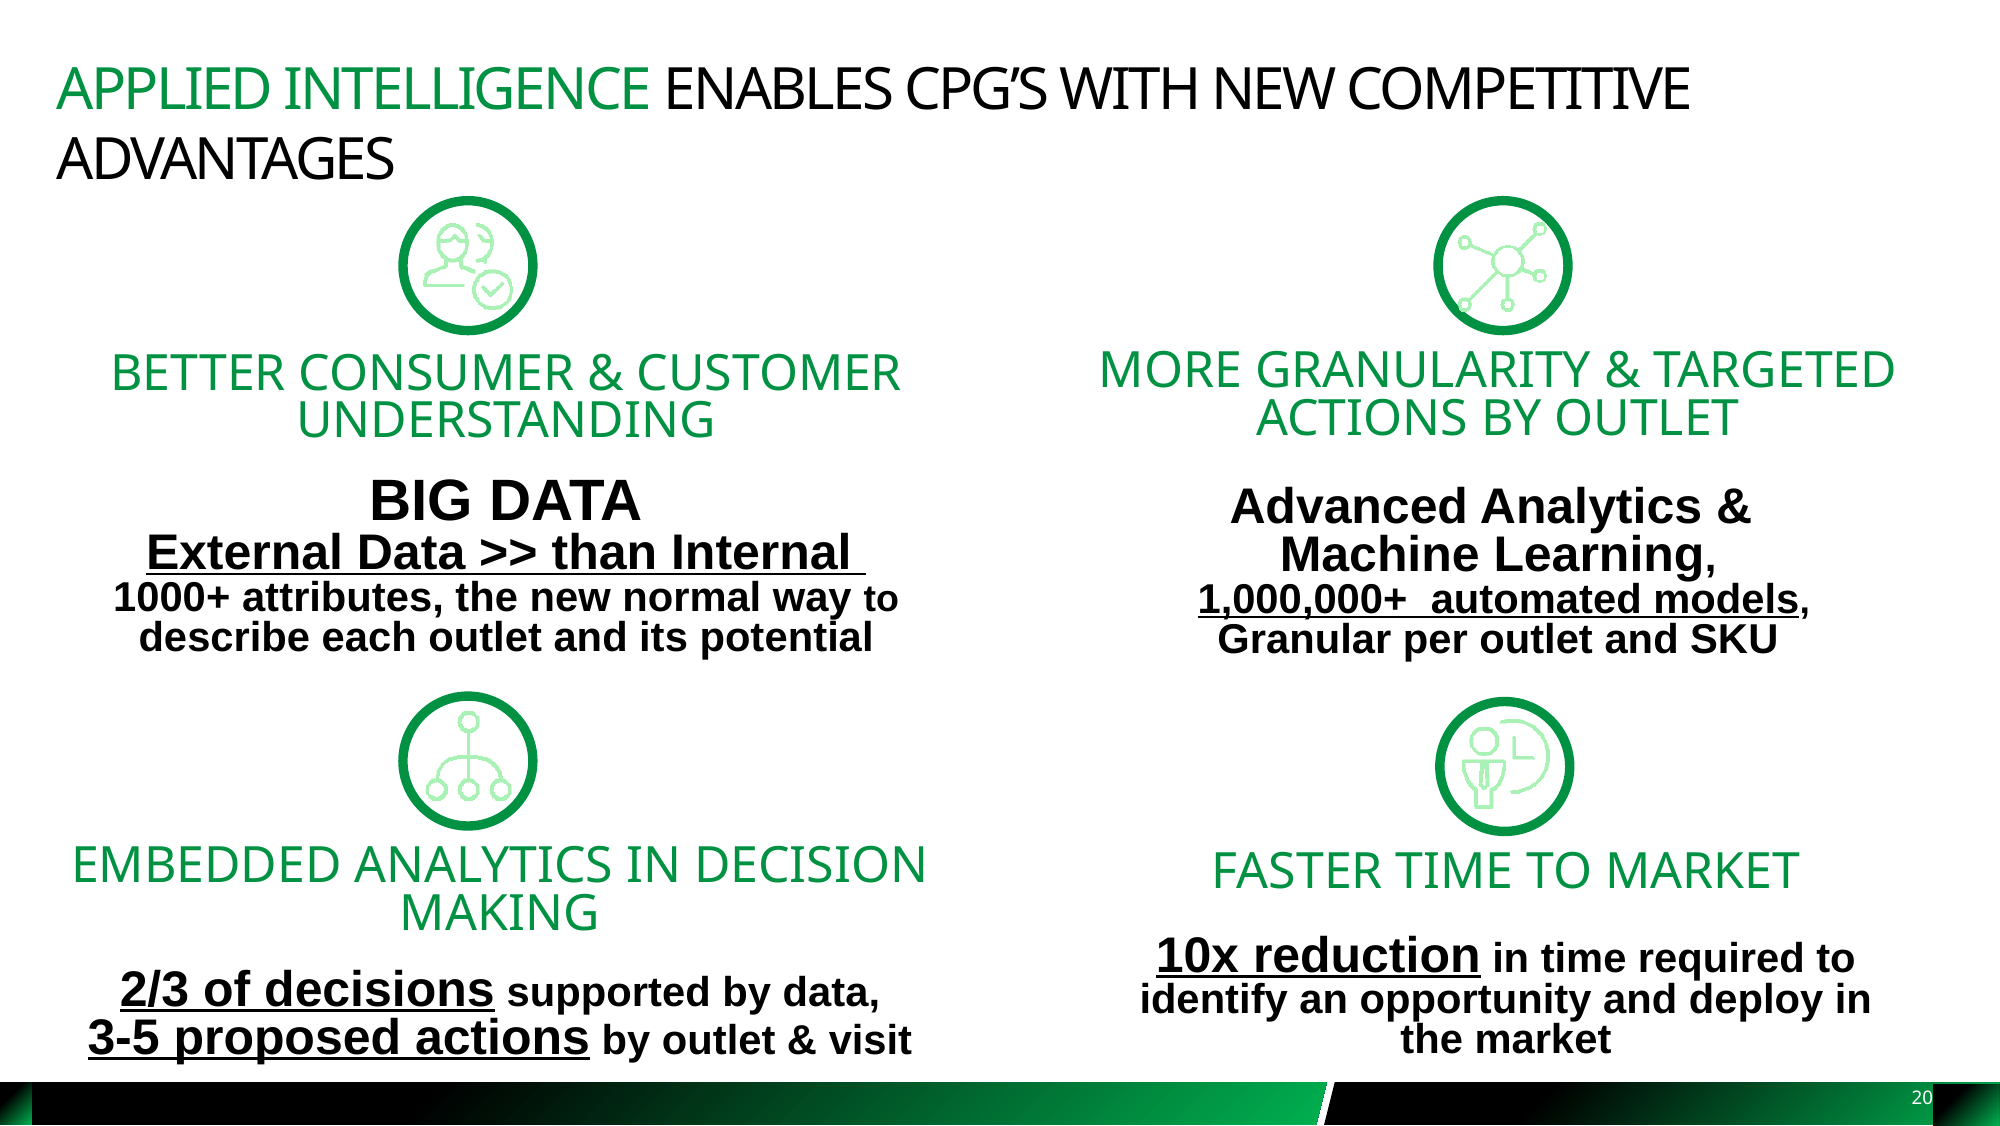

# APPLIED INTELLIGENCE ENABLES cpg’s WITH new COMPETITIVE ADVANTAGES
MORE Granularity & targeted actions BY outlet
Advanced Analytics &
Machine Learning,
 1,000,000+ automated models,
Granular per outlet and SKU
BETTER consumer & Customer understanding
BIG DATA
External Data >> than Internal
1000+ attributes, the new normal way to describe each outlet and its potential
EMBEDDED ANALYTICS IN DECISION MAKING
2/3 of decisions supported by data,
3-5 proposed actions by outlet & visit
FASTER Time to Market
10x reduction in time required to identify an opportunity and deploy in the market